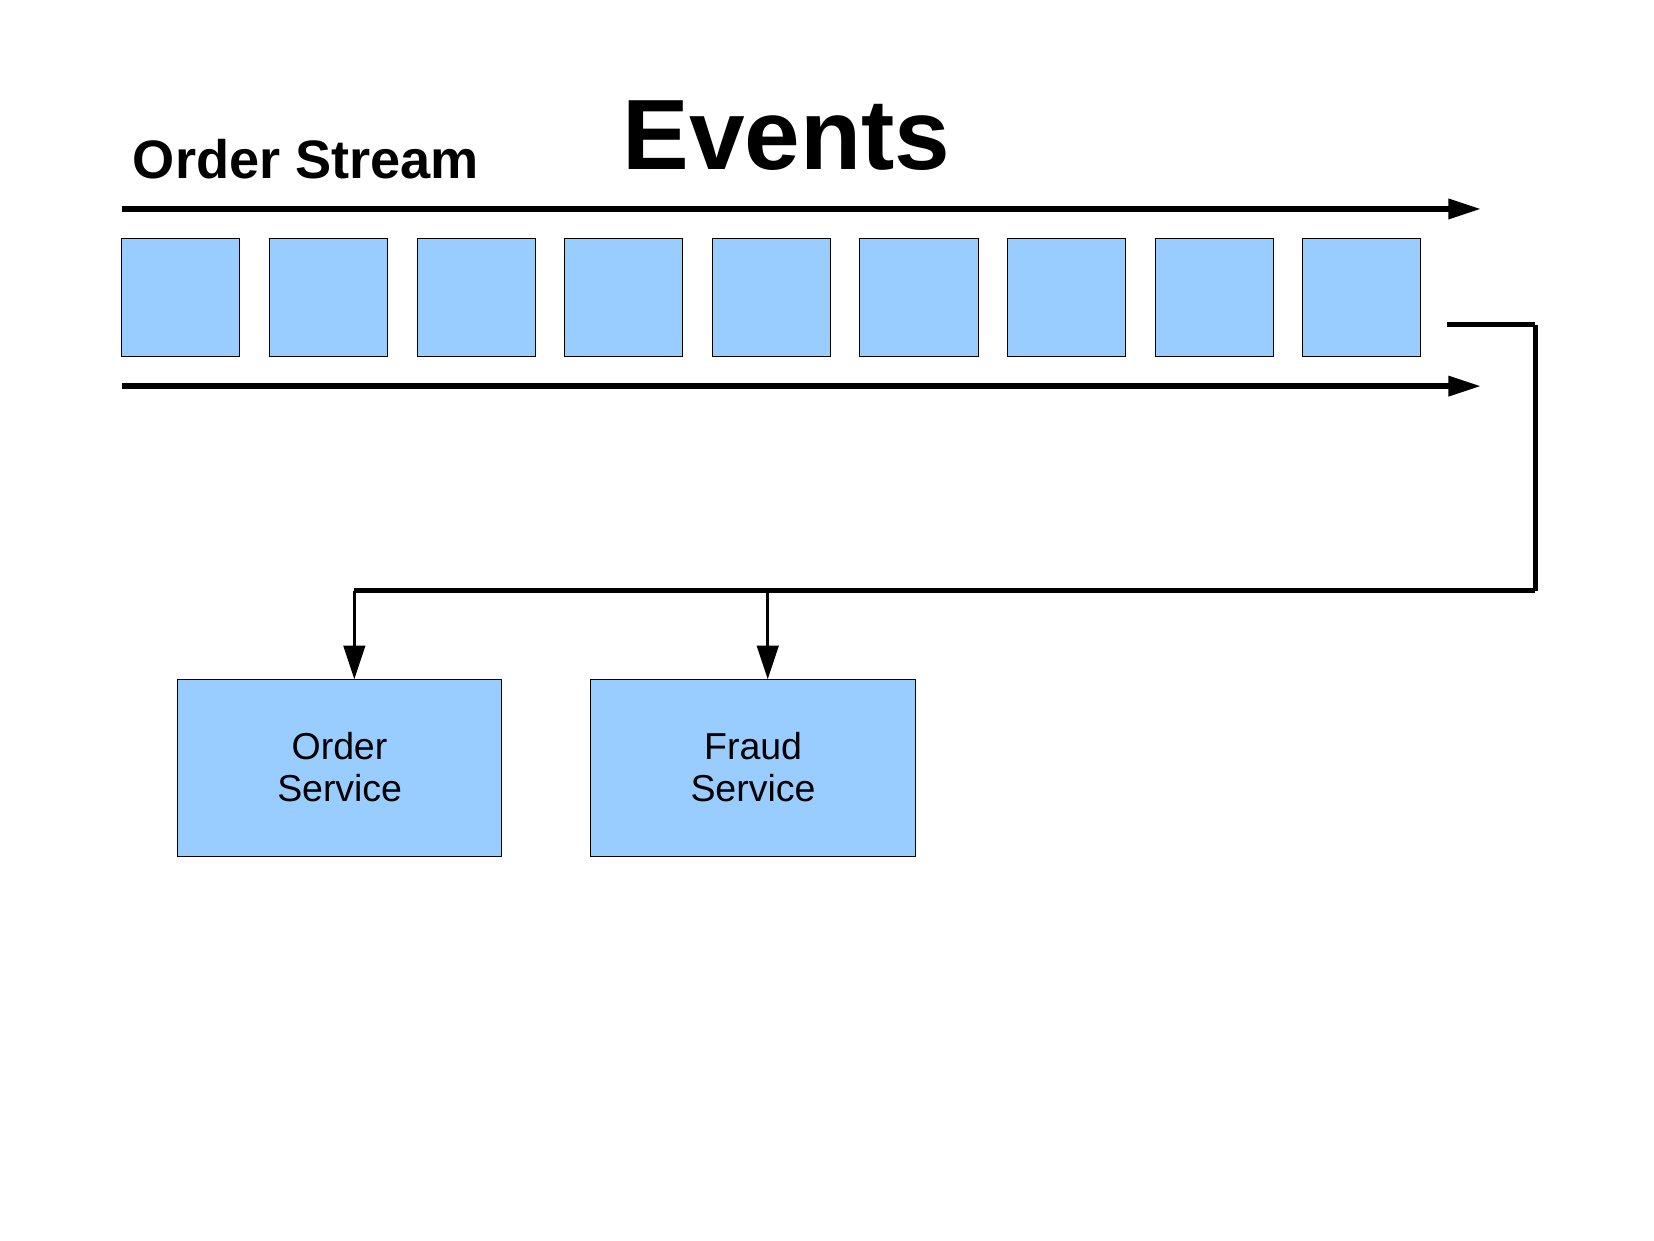

Events
Order Stream
Order
Service
Fraud
Service